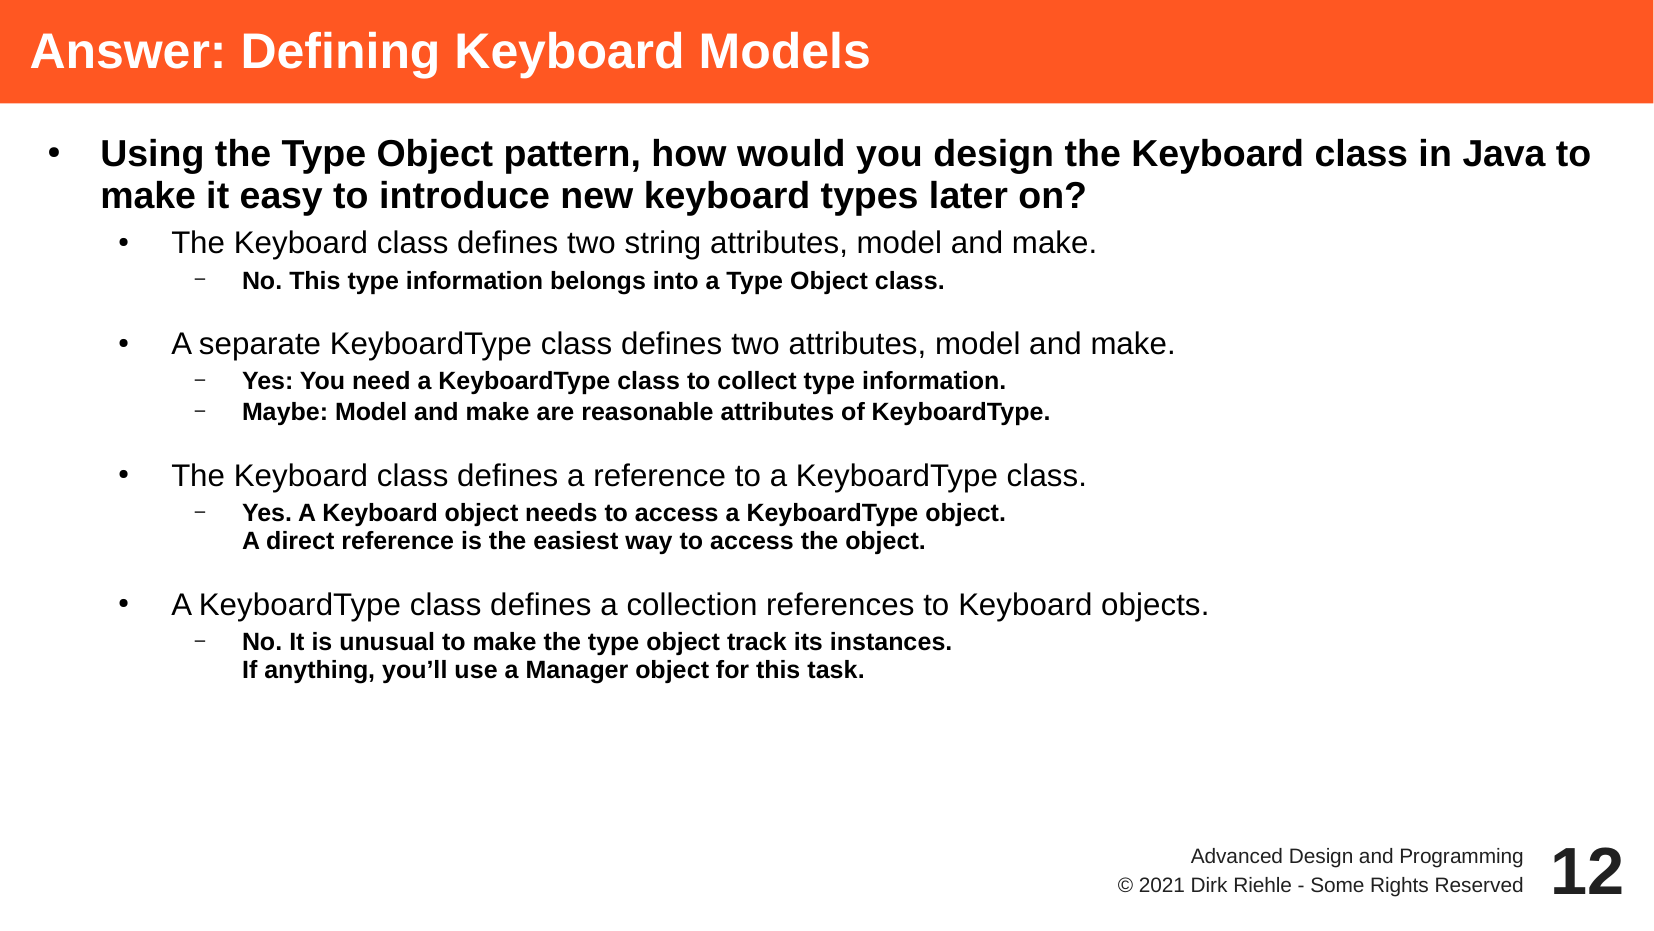

# Answer: Defining Keyboard Models
Using the Type Object pattern, how would you design the Keyboard class in Java to make it easy to introduce new keyboard types later on?
The Keyboard class defines two string attributes, model and make.
No. This type information belongs into a Type Object class.
A separate KeyboardType class defines two attributes, model and make.
Yes: You need a KeyboardType class to collect type information.
Maybe: Model and make are reasonable attributes of KeyboardType.
The Keyboard class defines a reference to a KeyboardType class.
Yes. A Keyboard object needs to access a KeyboardType object.
A direct reference is the easiest way to access the object.
A KeyboardType class defines a collection references to Keyboard objects.
No. It is unusual to make the type object track its instances.
If anything, you’ll use a Manager object for this task.
Advanced Design and Programming
12
© 2021 Dirk Riehle - Some Rights Reserved